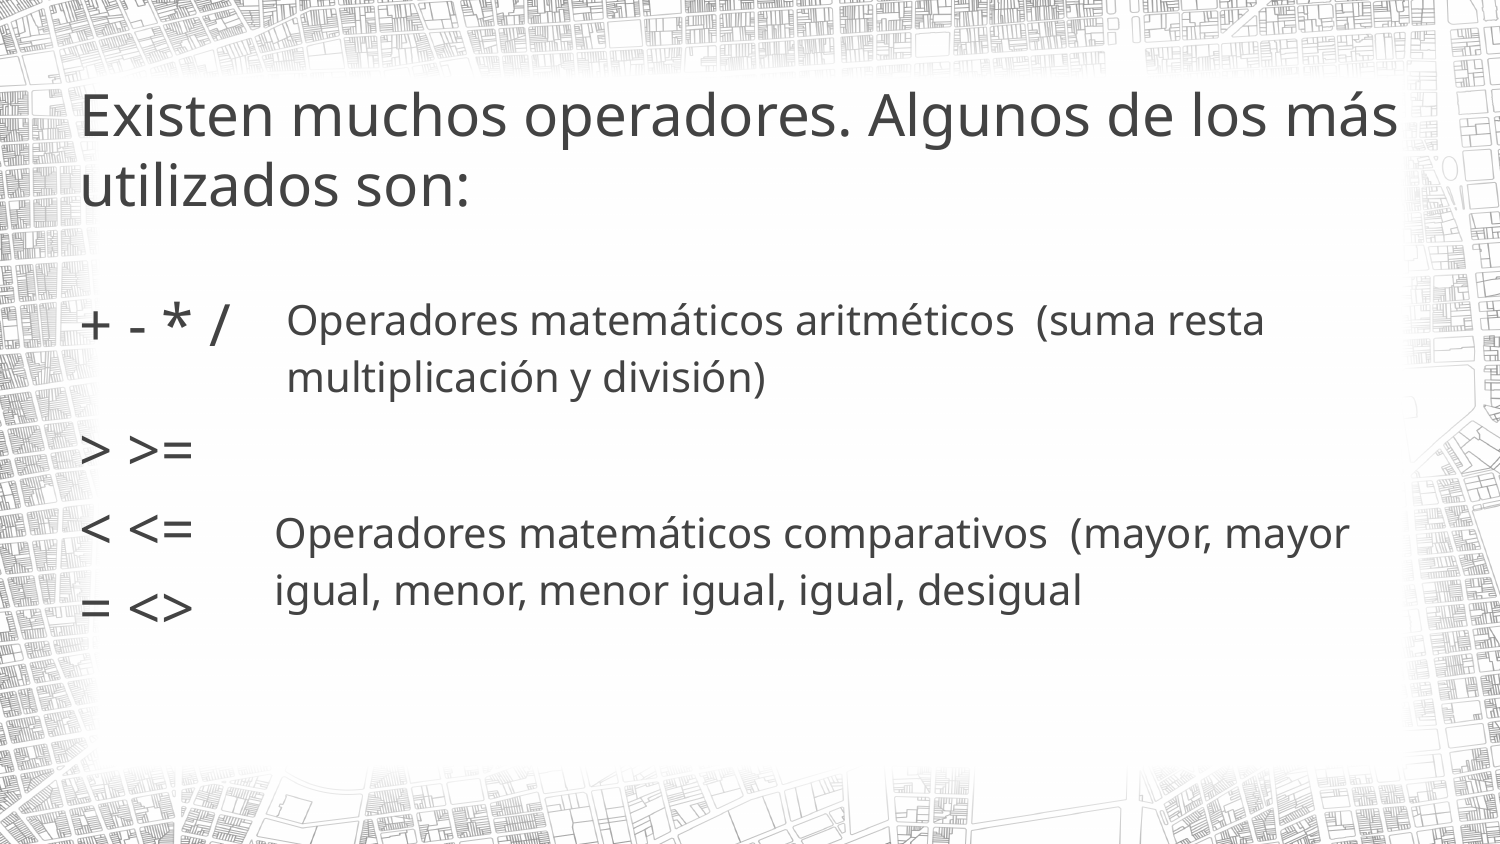

Existen muchos operadores. Algunos de los más utilizados son:
+ - * /
Operadores matemáticos aritméticos (suma resta multiplicación y división)
> >=
< <=
= <>
Operadores matemáticos comparativos (mayor, mayor igual, menor, menor igual, igual, desigual